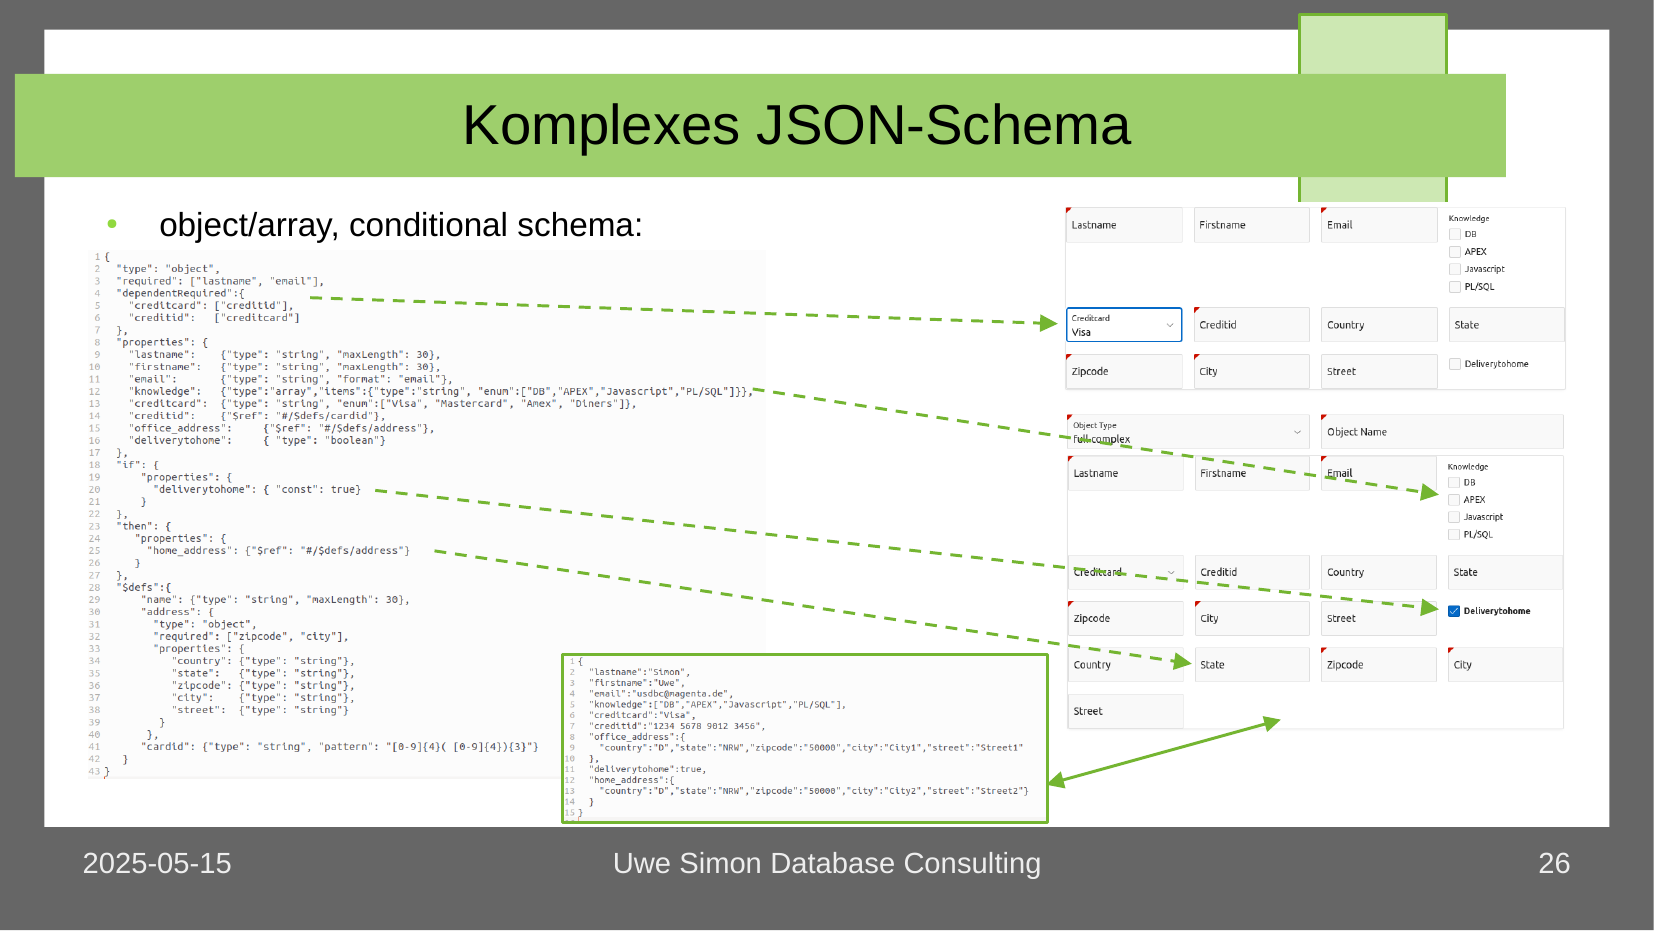

# Komplexes JSON-Schema
object/array, conditional schema:
2024-04-24
Uwe Simon Database Consulting
26